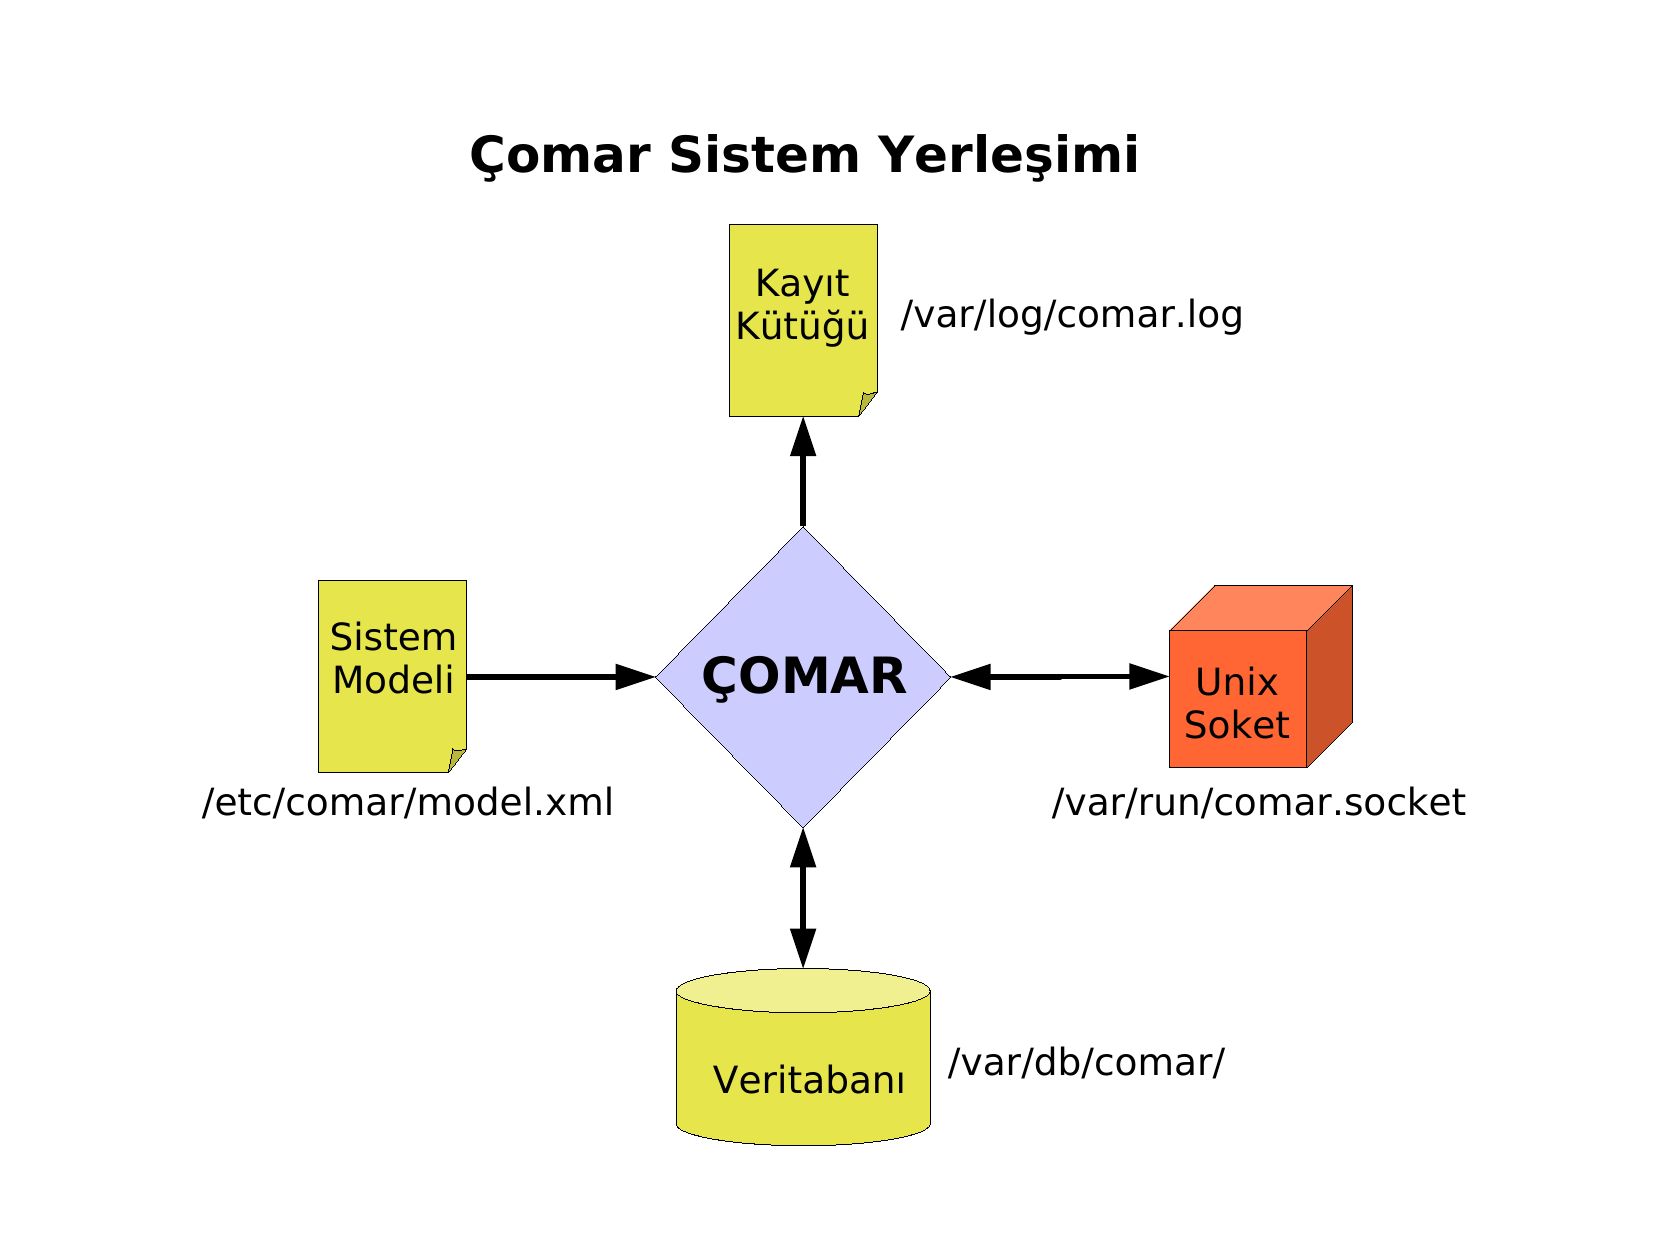

Çomar Sistem Yerleşimi
Kayıt
Kütüğü
/var/log/comar.log
ÇOMAR
Sistem
Modeli
Unix
Soket
/etc/comar/model.xml
/var/run/comar.socket
/var/db/comar/
Veritabanı